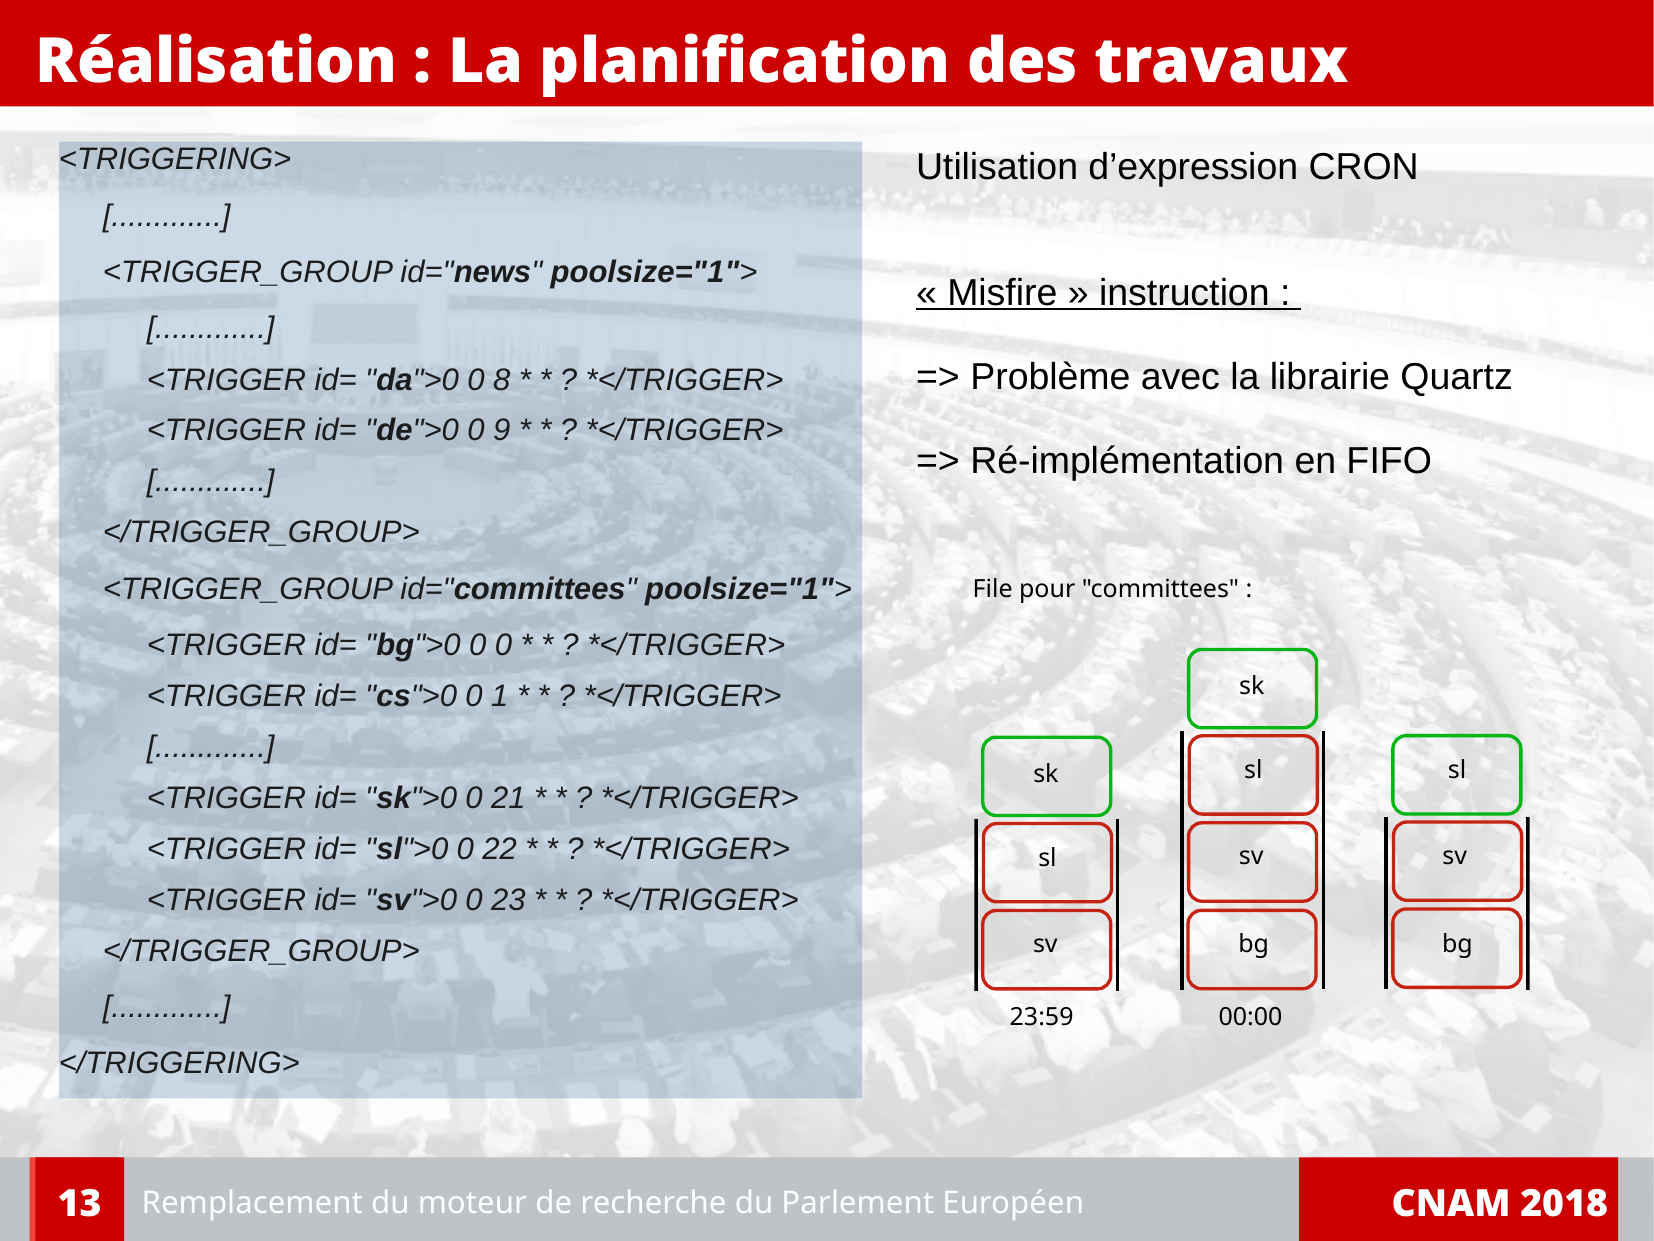

# Réalisation : La planification des travaux
Utilisation d’expression CRON
« Misfire » instruction :
=> Problème avec la librairie Quartz
=> Ré-implémentation en FIFO
<TRIGGERING>
[.............]
<TRIGGER_GROUP id="news" poolsize="1">
[.............]
<TRIGGER id= "da">0 0 8 * * ? *</TRIGGER>
<TRIGGER id= "de">0 0 9 * * ? *</TRIGGER>
[.............]
</TRIGGER_GROUP>
<TRIGGER_GROUP id="committees" poolsize="1">
<TRIGGER id= "bg">0 0 0 * * ? *</TRIGGER>
<TRIGGER id= "cs">0 0 1 * * ? *</TRIGGER>
[.............]
<TRIGGER id= "sk">0 0 21 * * ? *</TRIGGER>
<TRIGGER id= "sl">0 0 22 * * ? *</TRIGGER>
<TRIGGER id= "sv">0 0 23 * * ? *</TRIGGER>
</TRIGGER_GROUP>
[.............]
</TRIGGERING>
13
Remplacement du moteur de recherche du Parlement Européen